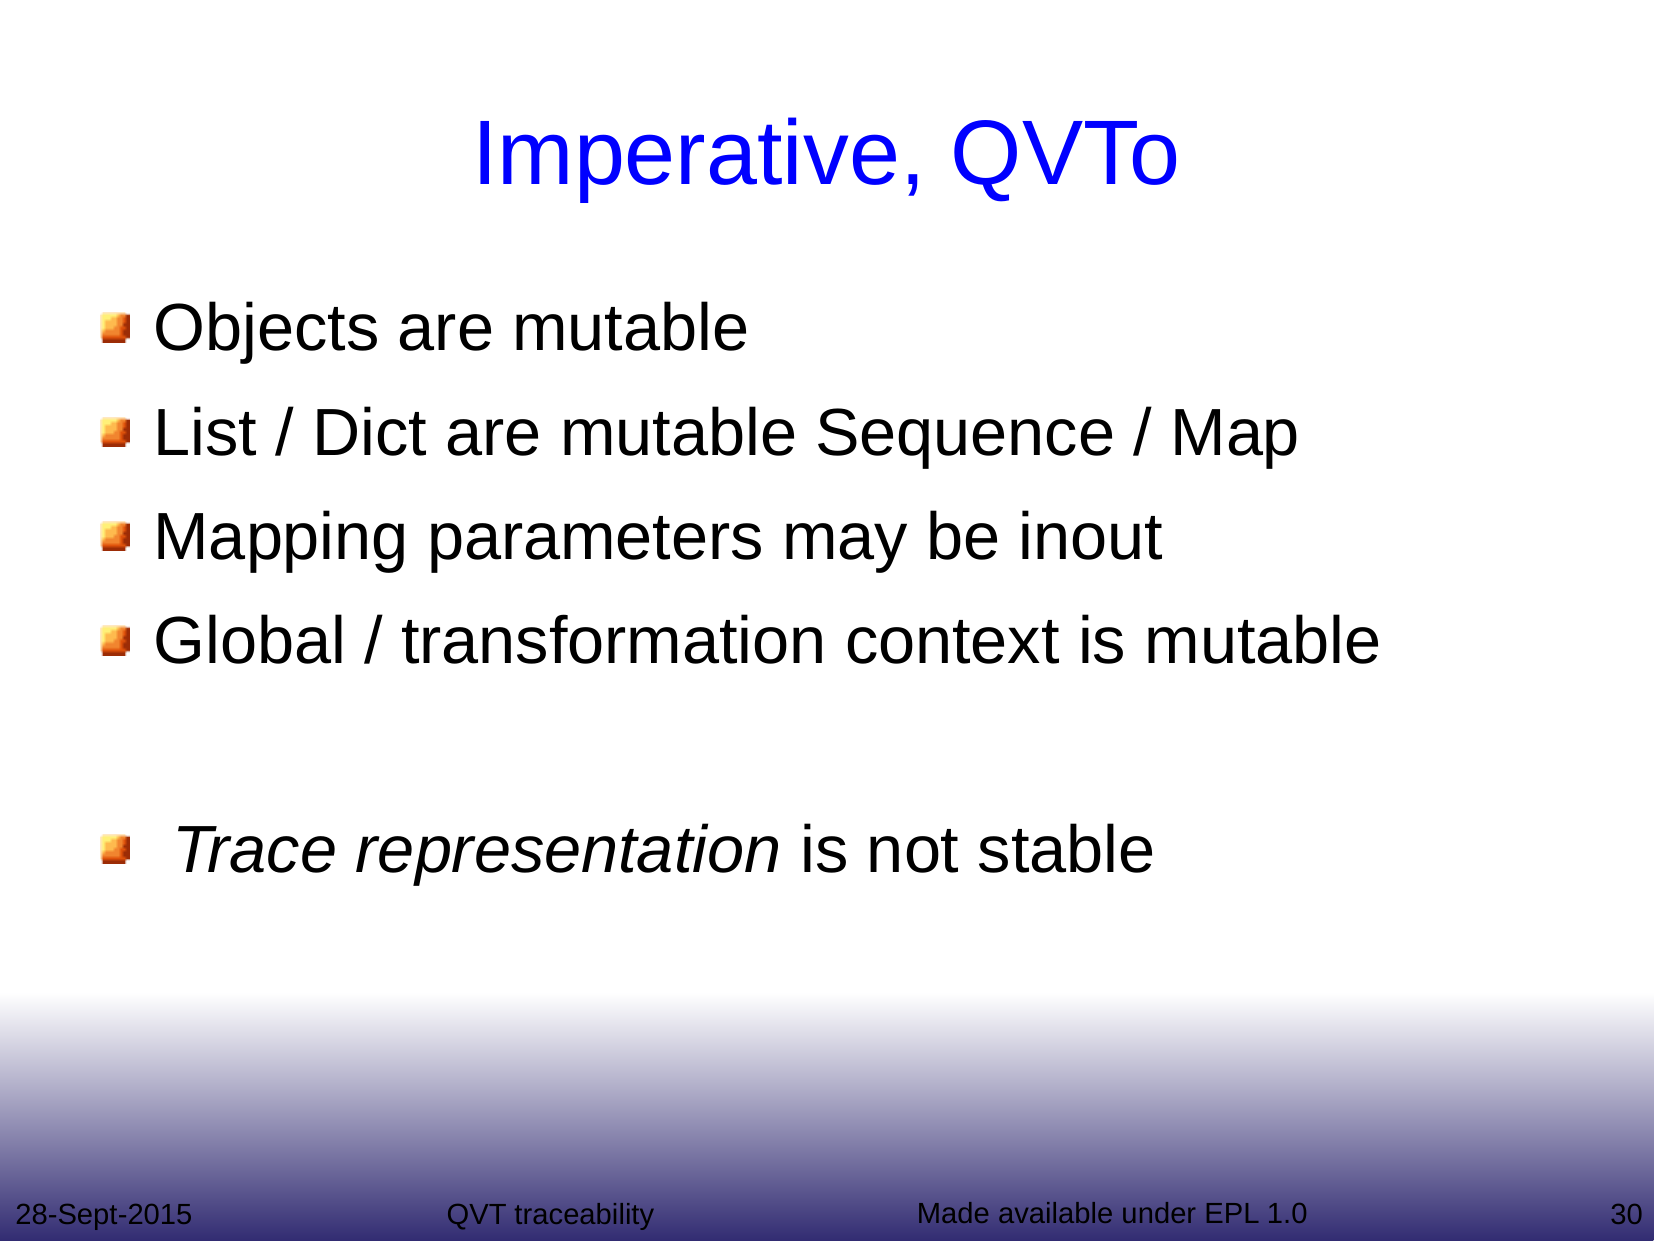

# Imperative, QVTo
Objects are mutable
List / Dict are mutable Sequence / Map
Mapping parameters may be inout
Global / transformation context is mutable
 Trace representation is not stable
28-Sept-2015
QVT traceability
30